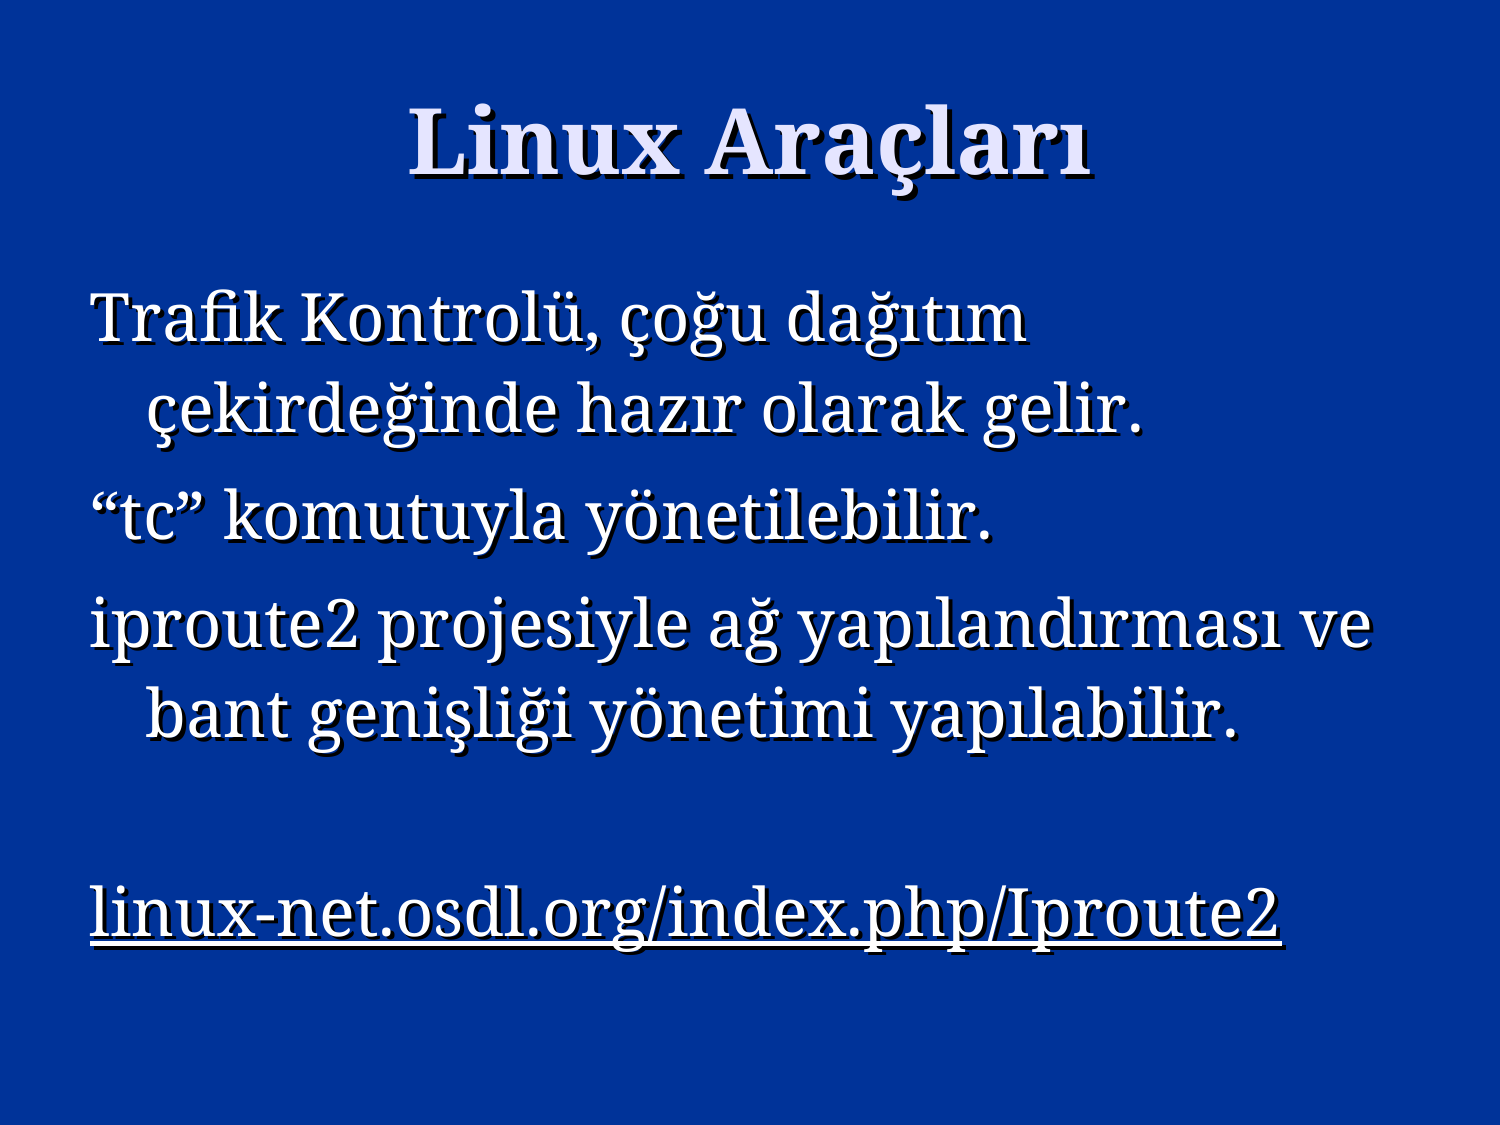

# Linux Araçları
Trafik Kontrolü, çoğu dağıtım çekirdeğinde hazır olarak gelir.
“tc” komutuyla yönetilebilir.
iproute2 projesiyle ağ yapılandırması ve bant genişliği yönetimi yapılabilir.
linux-net.osdl.org/index.php/Iproute2